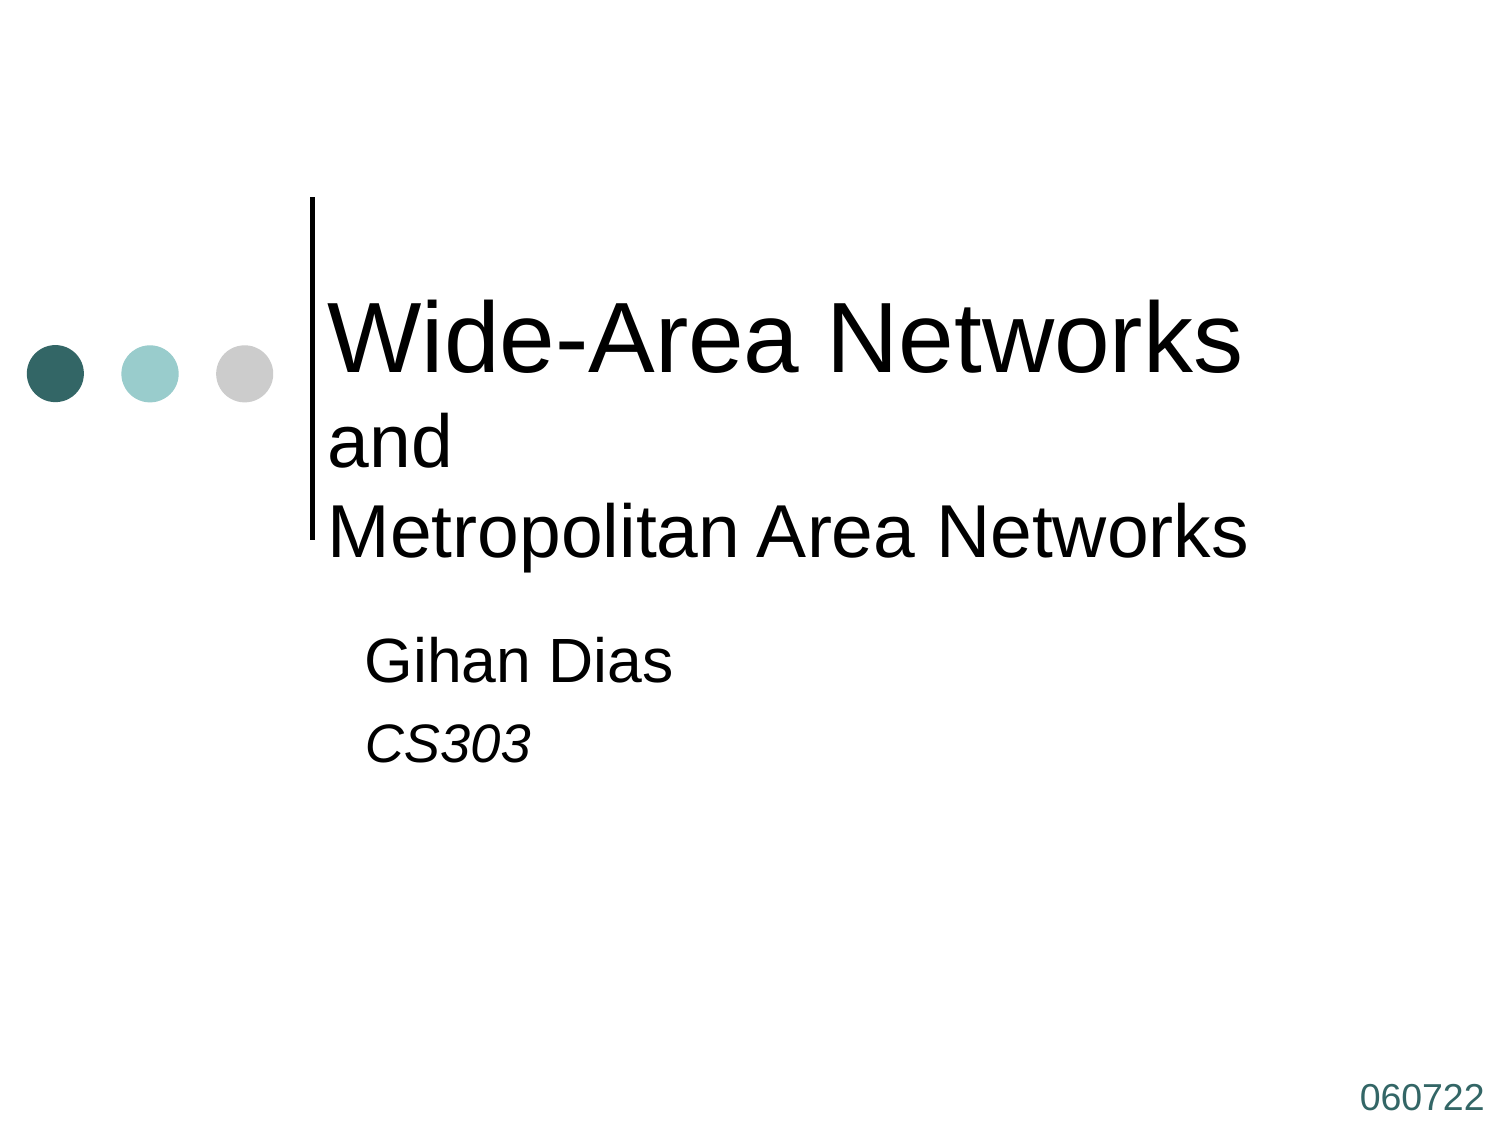

# Wide-Area Networks and Metropolitan Area Networks
Gihan Dias
CS303
060722